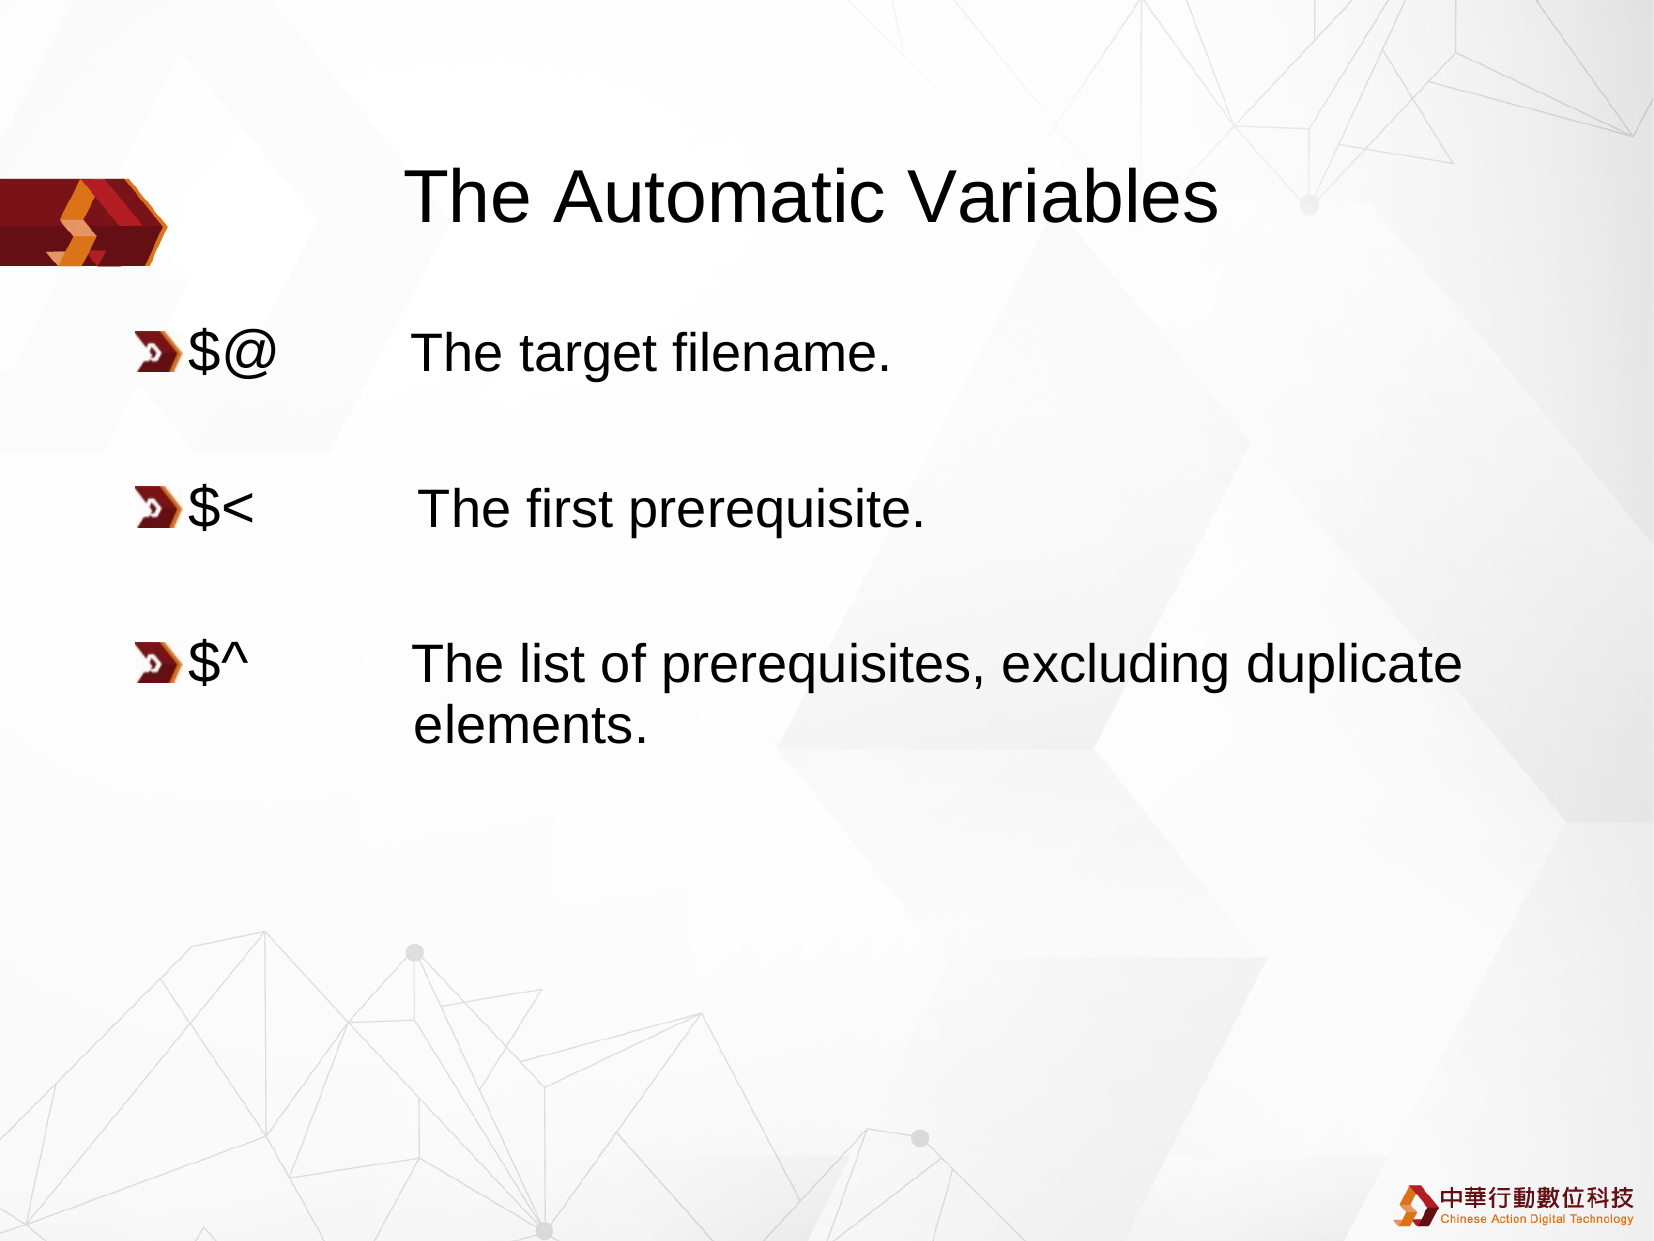

# The Automatic Variables
$@ The target filename.
$< The first prerequisite.
$^ The list of prerequisites, excluding duplicate
 elements.